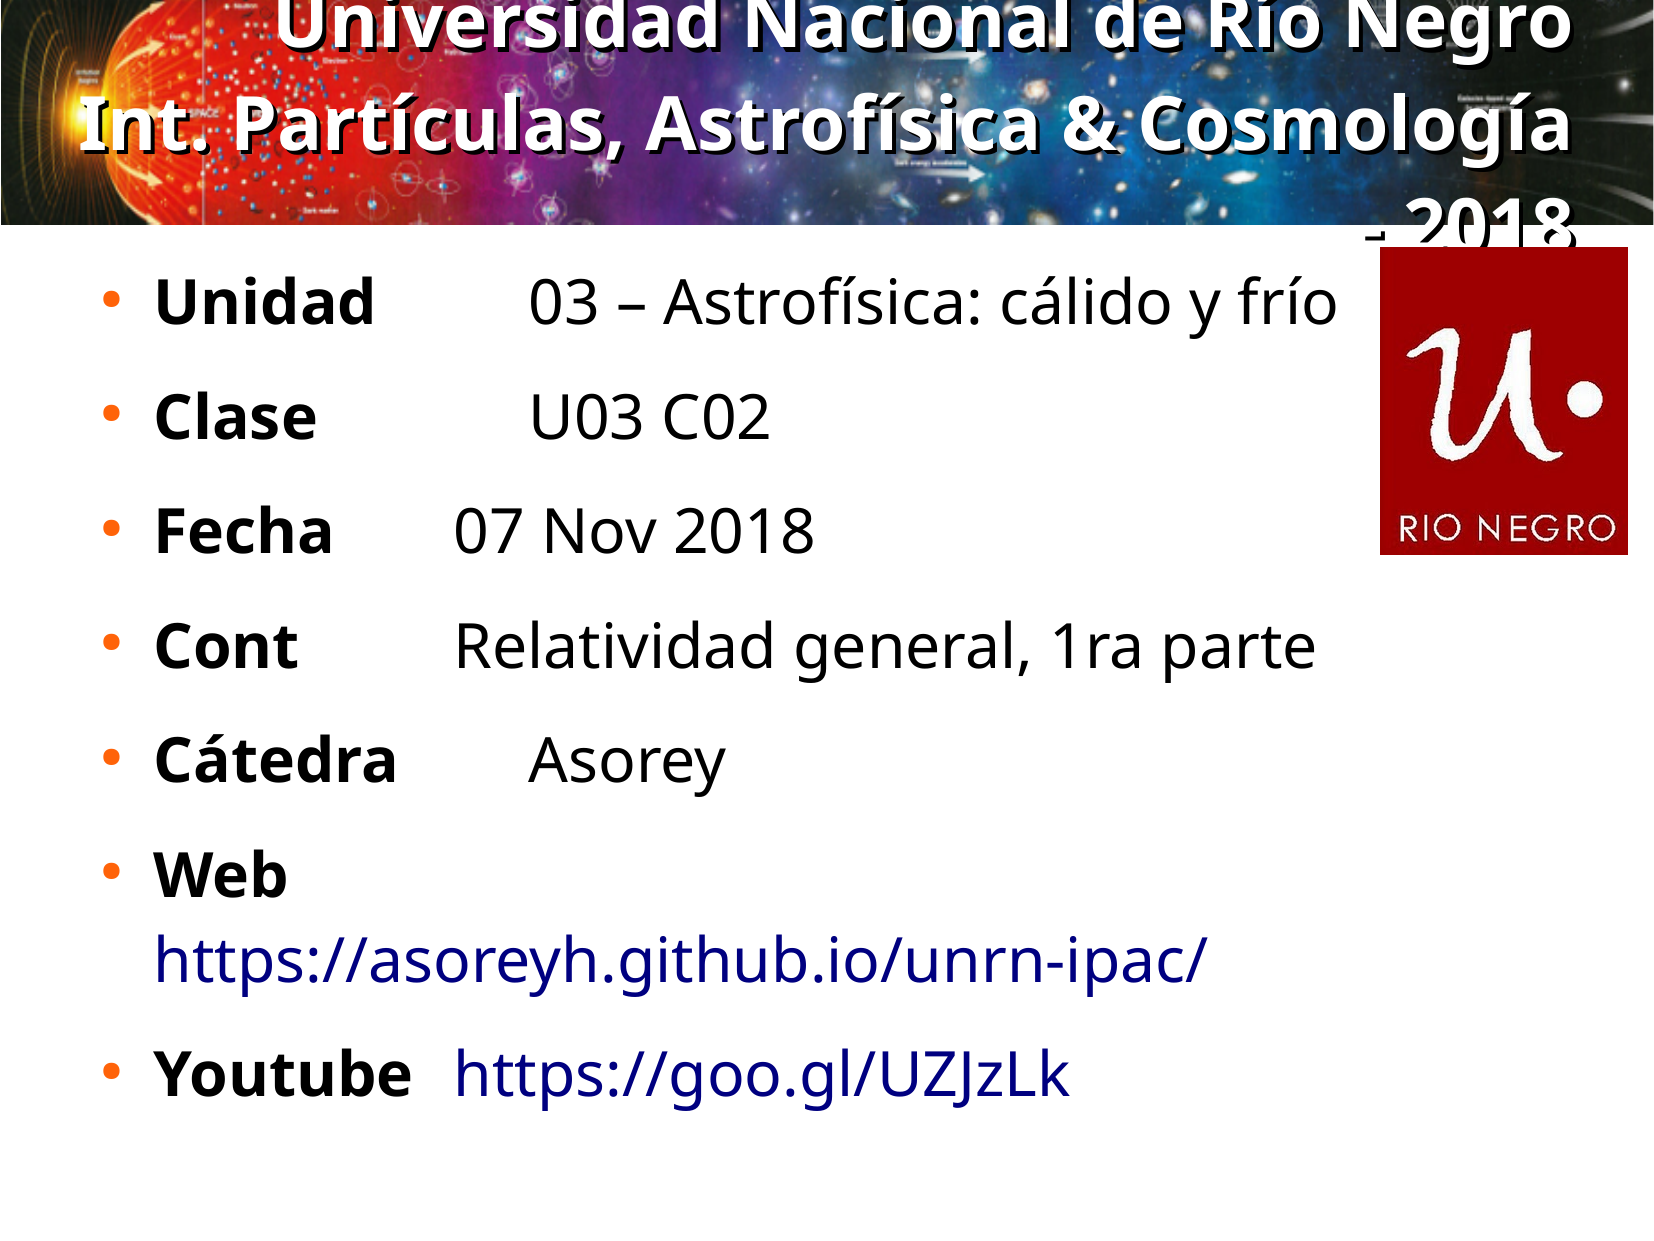

# Universidad Nacional de Río Negro Int. Partículas, Astrofísica & Cosmología - 2018
Unidad 		03 – Astrofísica: cálido y frío
Clase			U03 C02
Fecha		07 Nov 2018
Cont			Relatividad general, 1ra parte
Cátedra		Asorey
Web 			https://asoreyh.github.io/unrn-ipac/
Youtube	https://goo.gl/UZJzLk